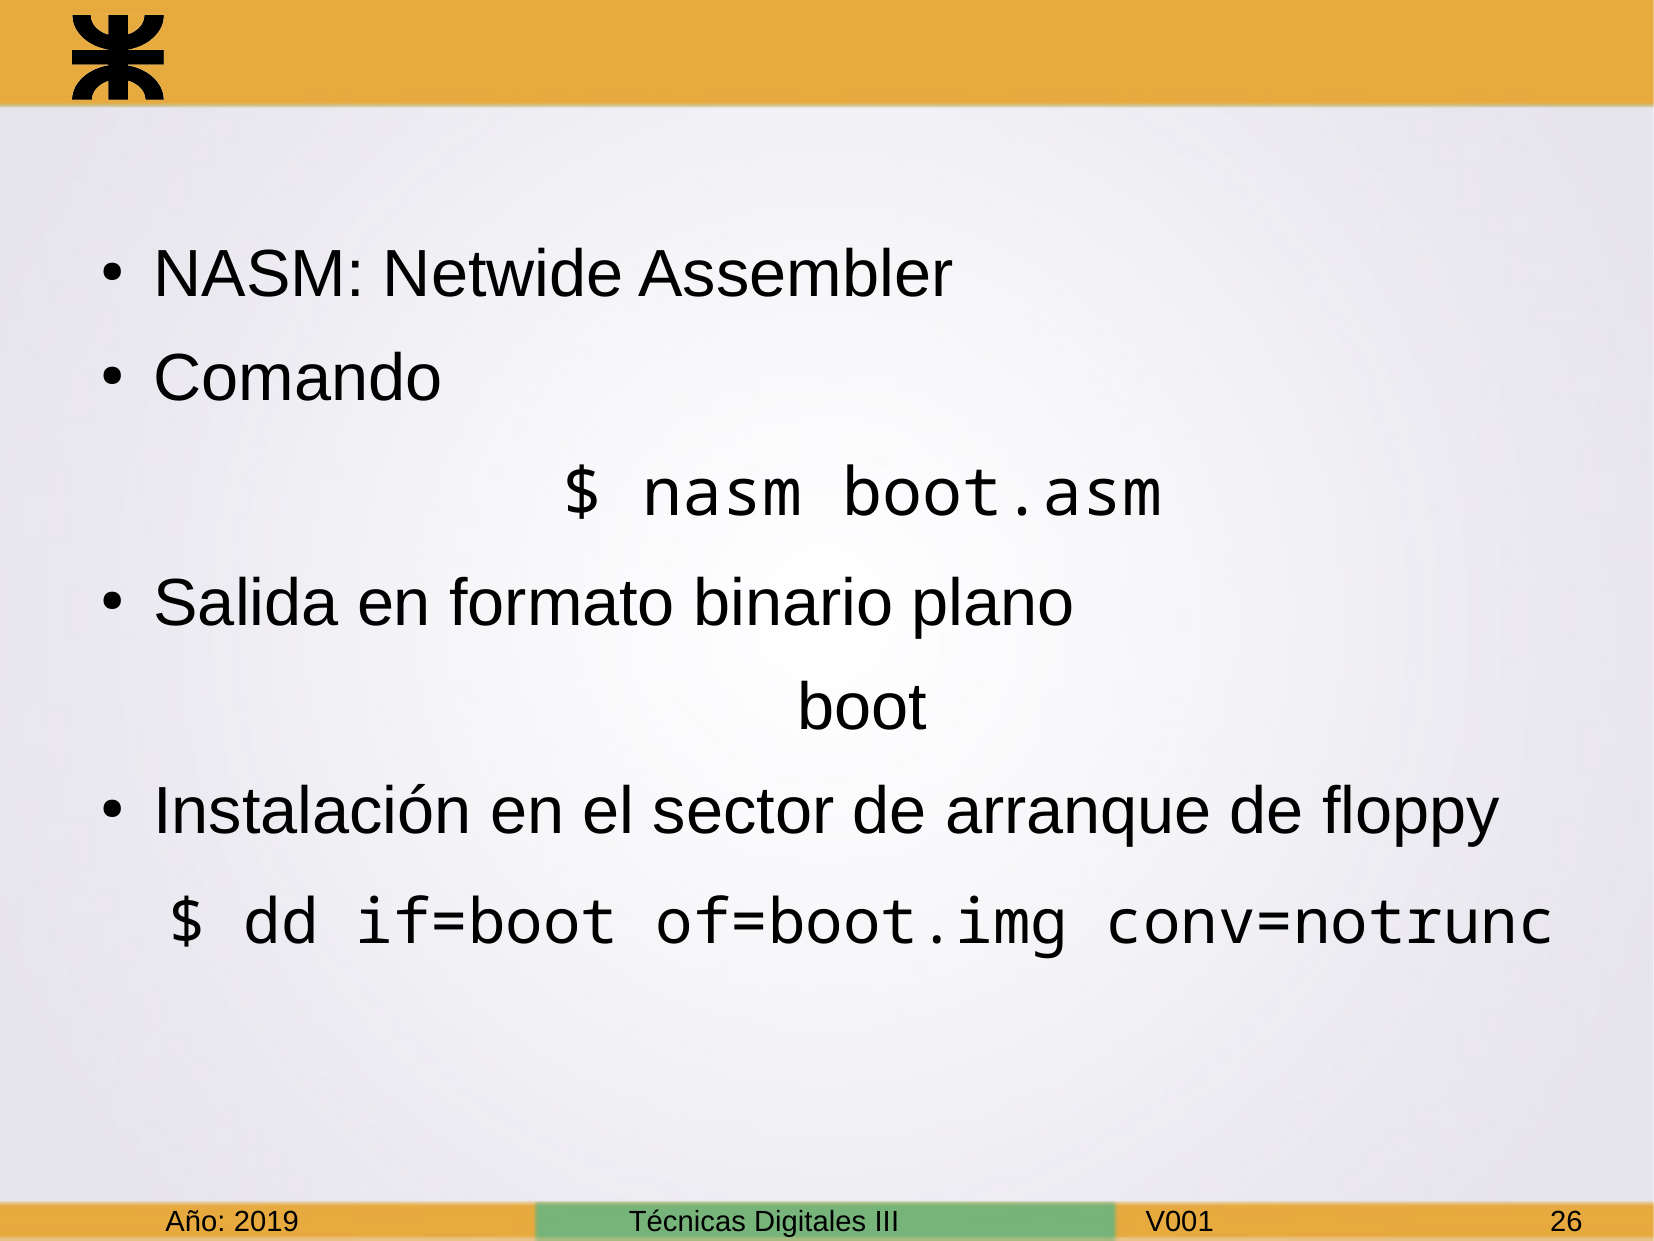

#
NASM: Netwide Assembler
Comando
$ nasm boot.asm
Salida en formato binario plano
boot
Instalación en el sector de arranque de floppy
$ dd if=boot of=boot.img conv=notrunc
2013
Técnicas Digitales III
26